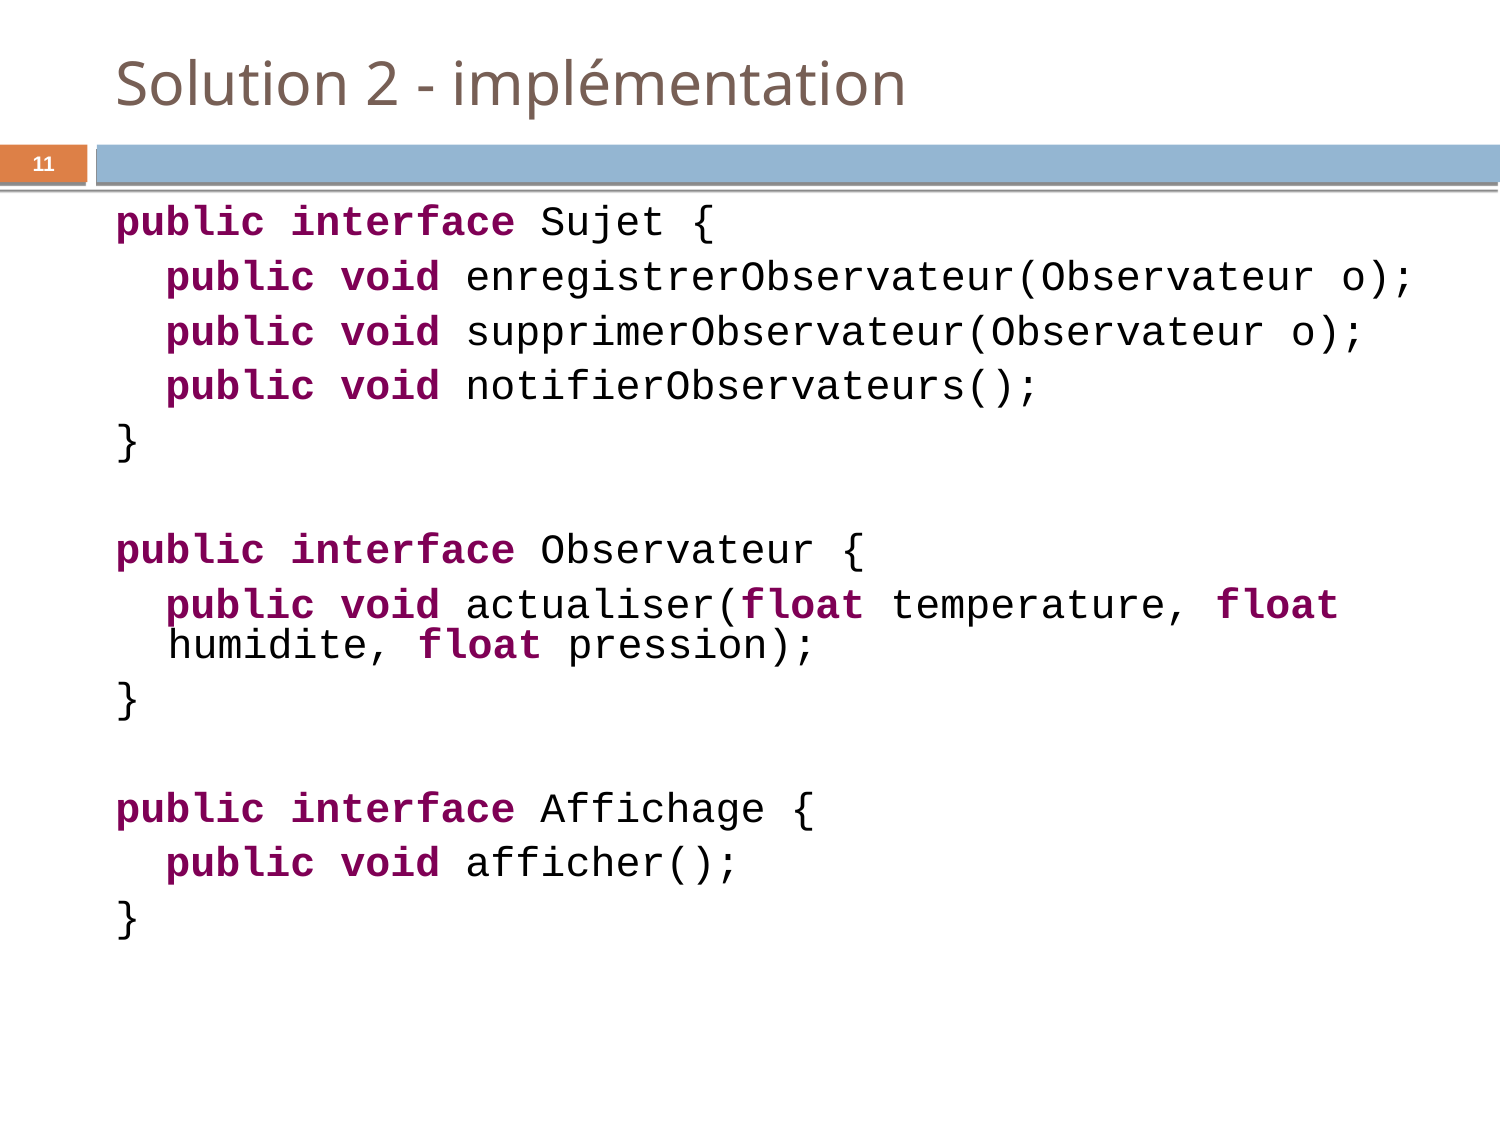

# Solution 2 - implémentation
public interface Sujet {
 public void enregistrerObservateur(Observateur o);
 public void supprimerObservateur(Observateur o);
 public void notifierObservateurs();
}
public interface Observateur {
 public void actualiser(float temperature, float humidite, float pression);
}
public interface Affichage {
 public void afficher();
}